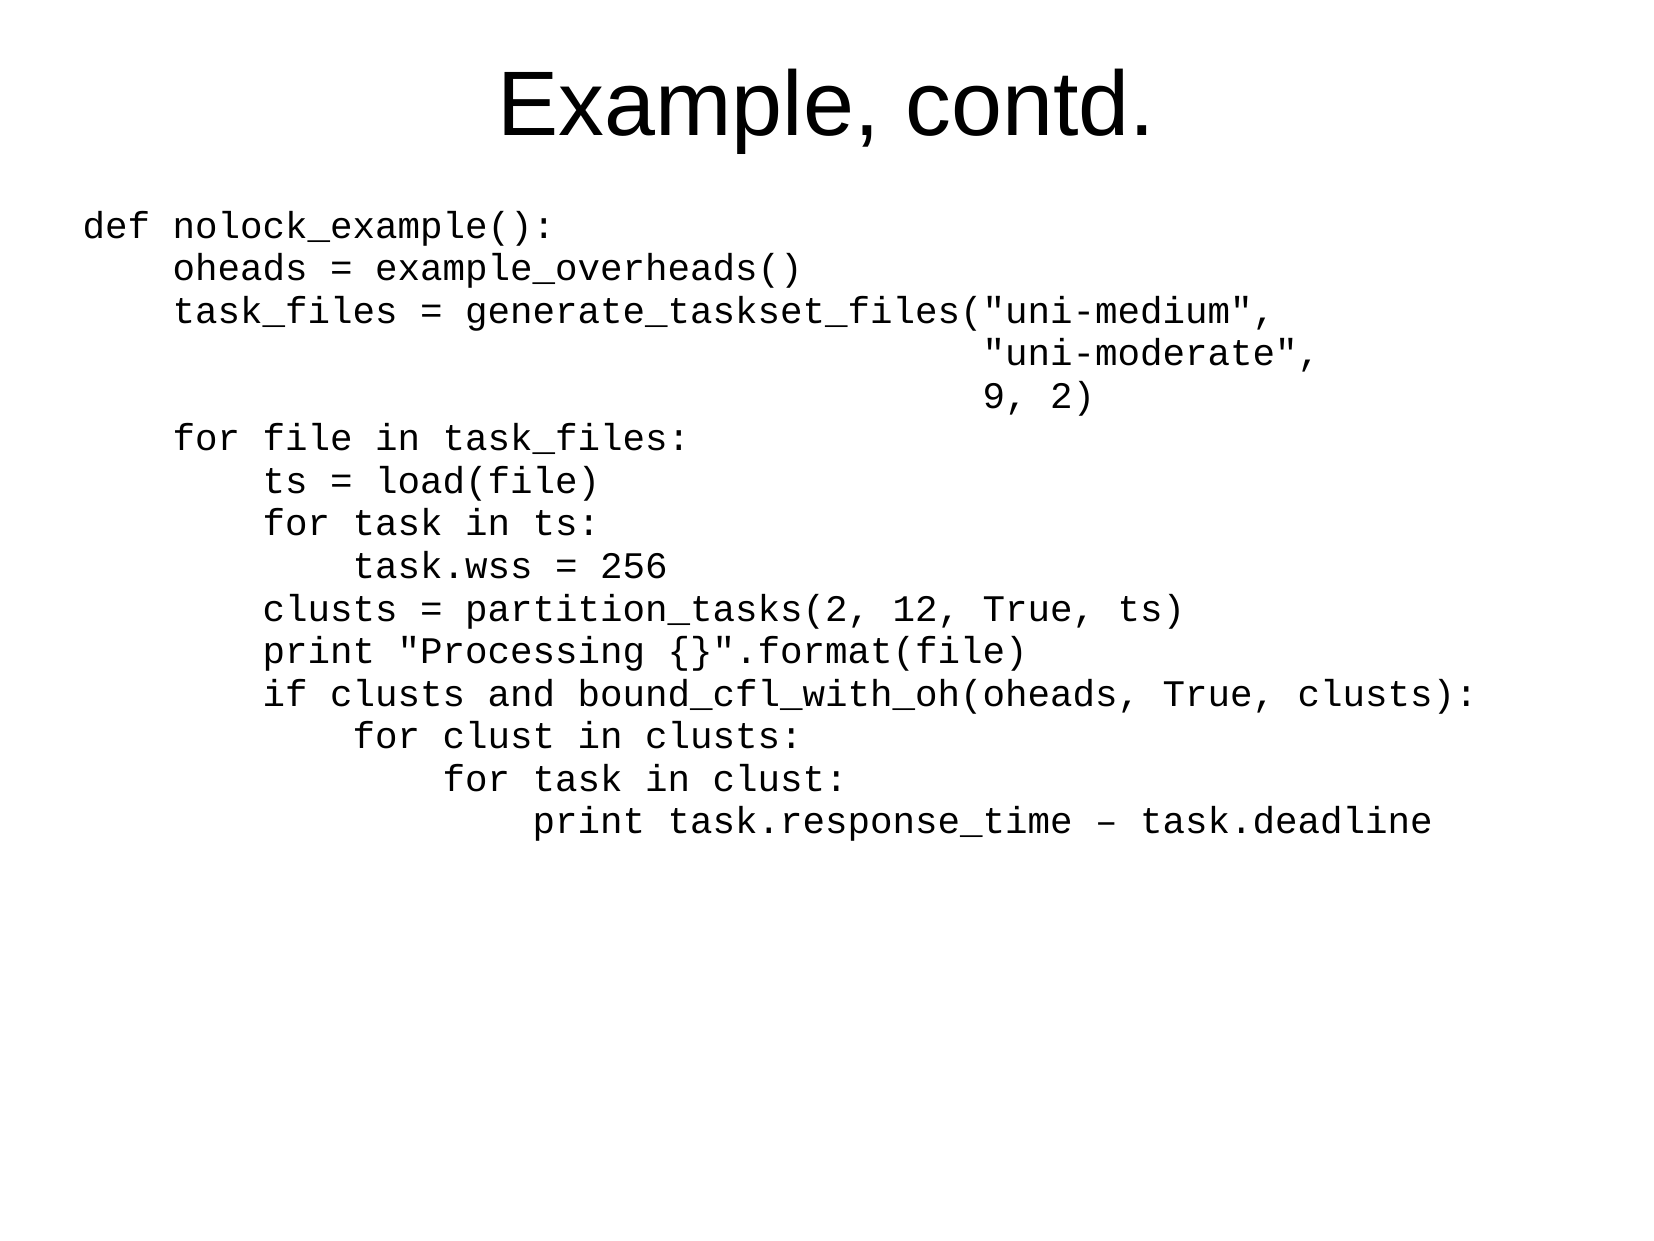

# Example, contd.
def nolock_example():
 oheads = example_overheads()
 task_files = generate_taskset_files("uni-medium",
 "uni-moderate",
 9, 2)
 for file in task_files:
 ts = load(file)
 for task in ts:
 task.wss = 256
 clusts = partition_tasks(2, 12, True, ts)
 print "Processing {}".format(file)
 if clusts and bound_cfl_with_oh(oheads, True, clusts):
 for clust in clusts:
 for task in clust:
 print task.response_time – task.deadline